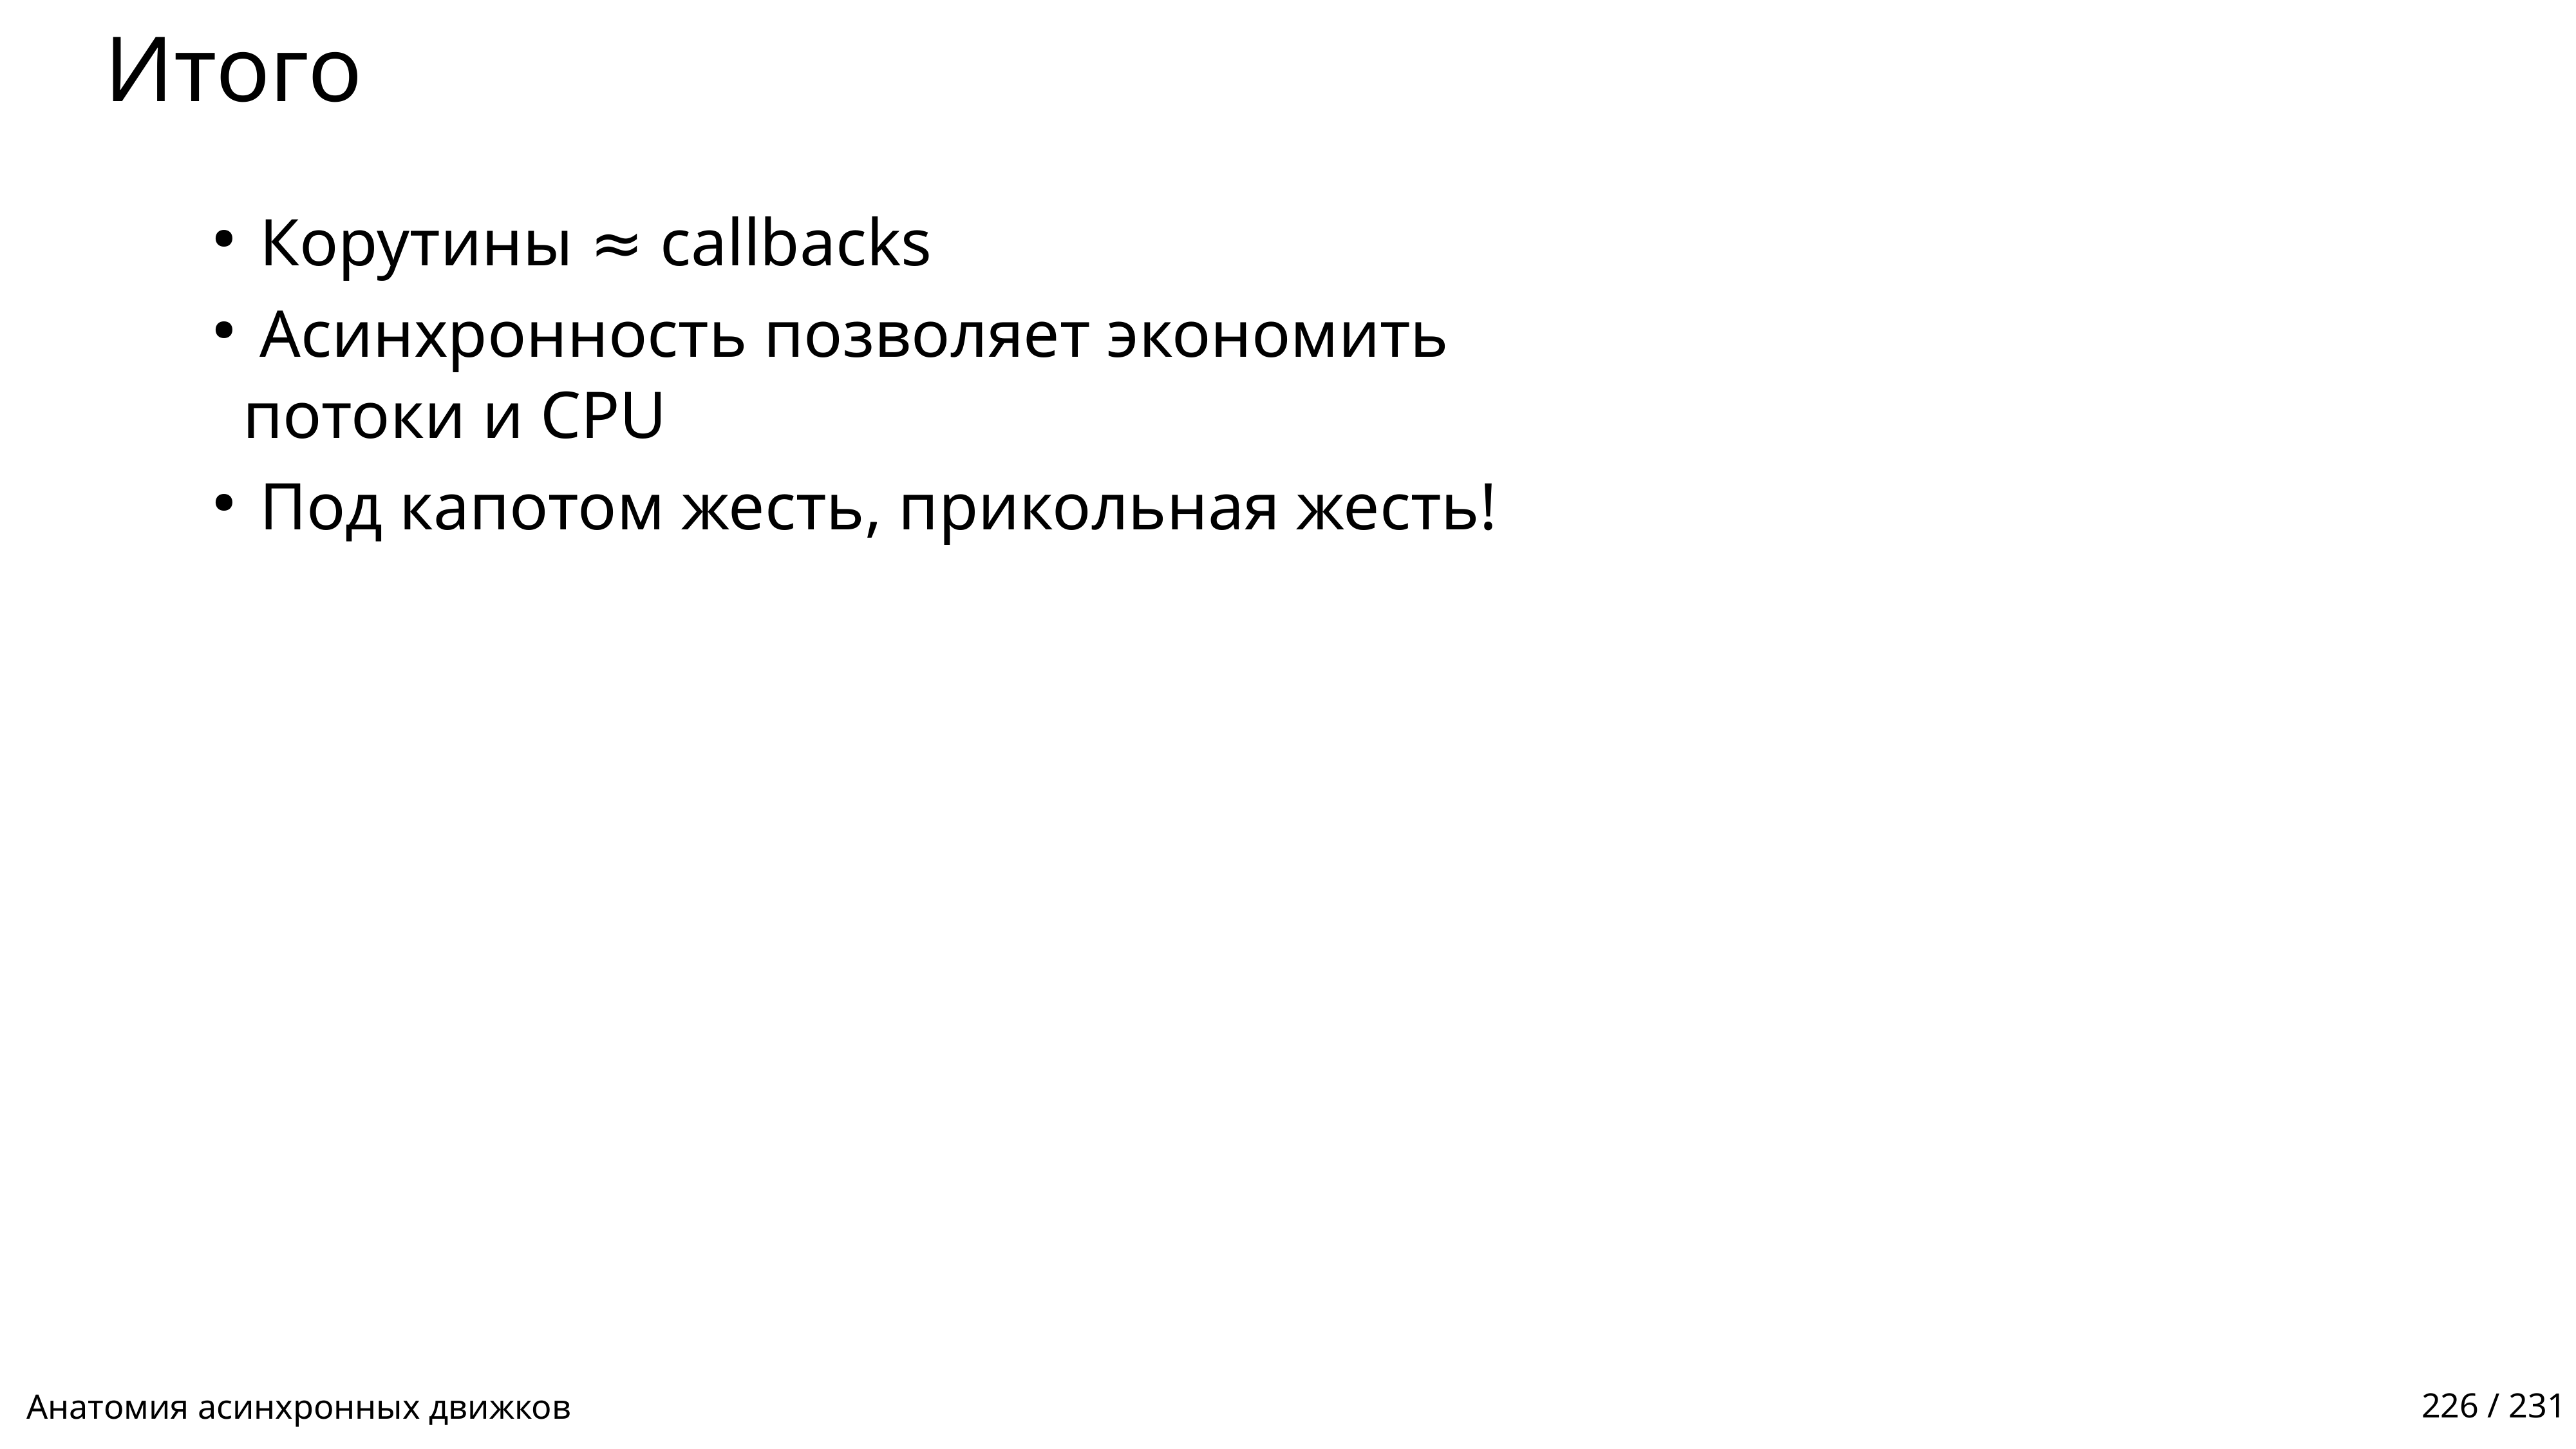

Итого
# Корутины ≈ callbacks
 Асинхронность позволяет экономить потоки и CPU
 Под капотом жесть, прикольная жесть!
Анатомия асинхронных движков